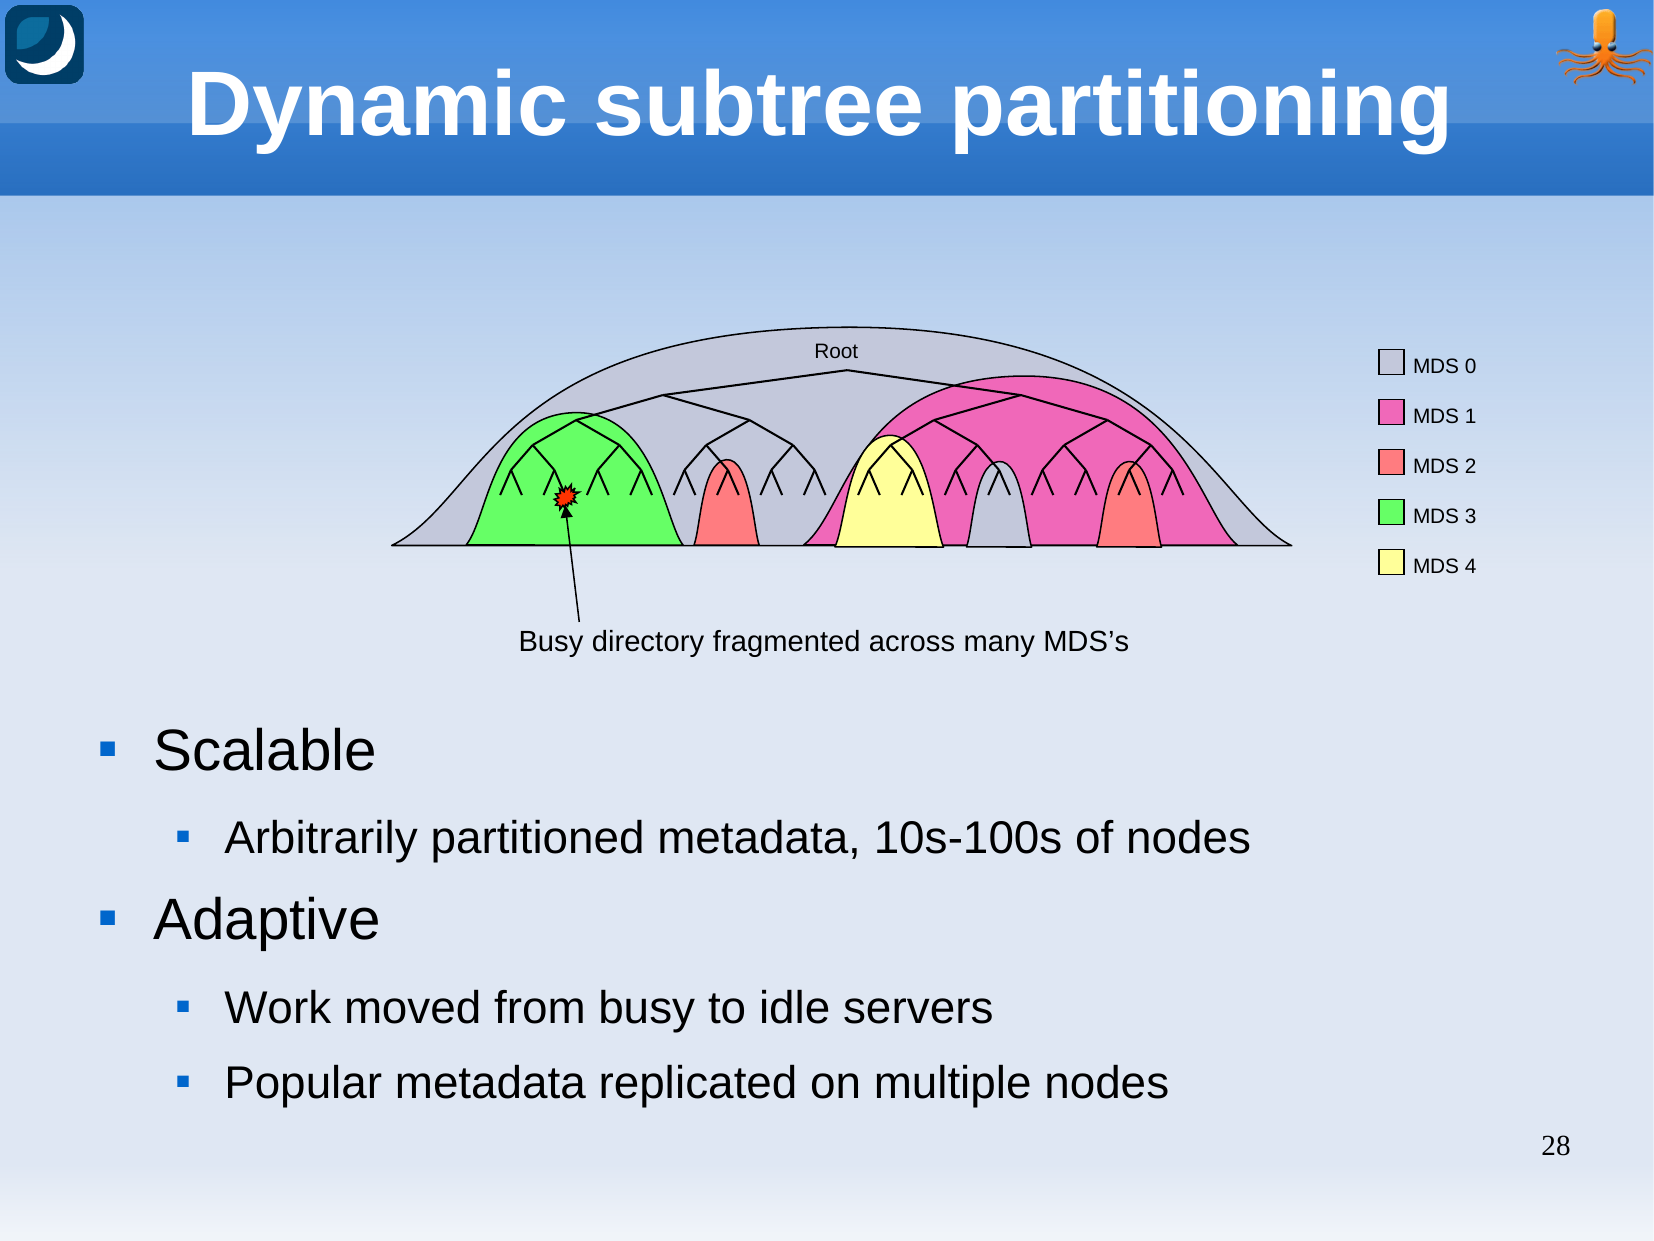

# Dynamic subtree partitioning
Root
MDS 0
MDS 1
MDS 2
MDS 3
MDS 4
Busy directory fragmented across many MDS’s
Scalable
Arbitrarily partitioned metadata, 10s-100s of nodes
Adaptive
Work moved from busy to idle servers
Popular metadata replicated on multiple nodes
28